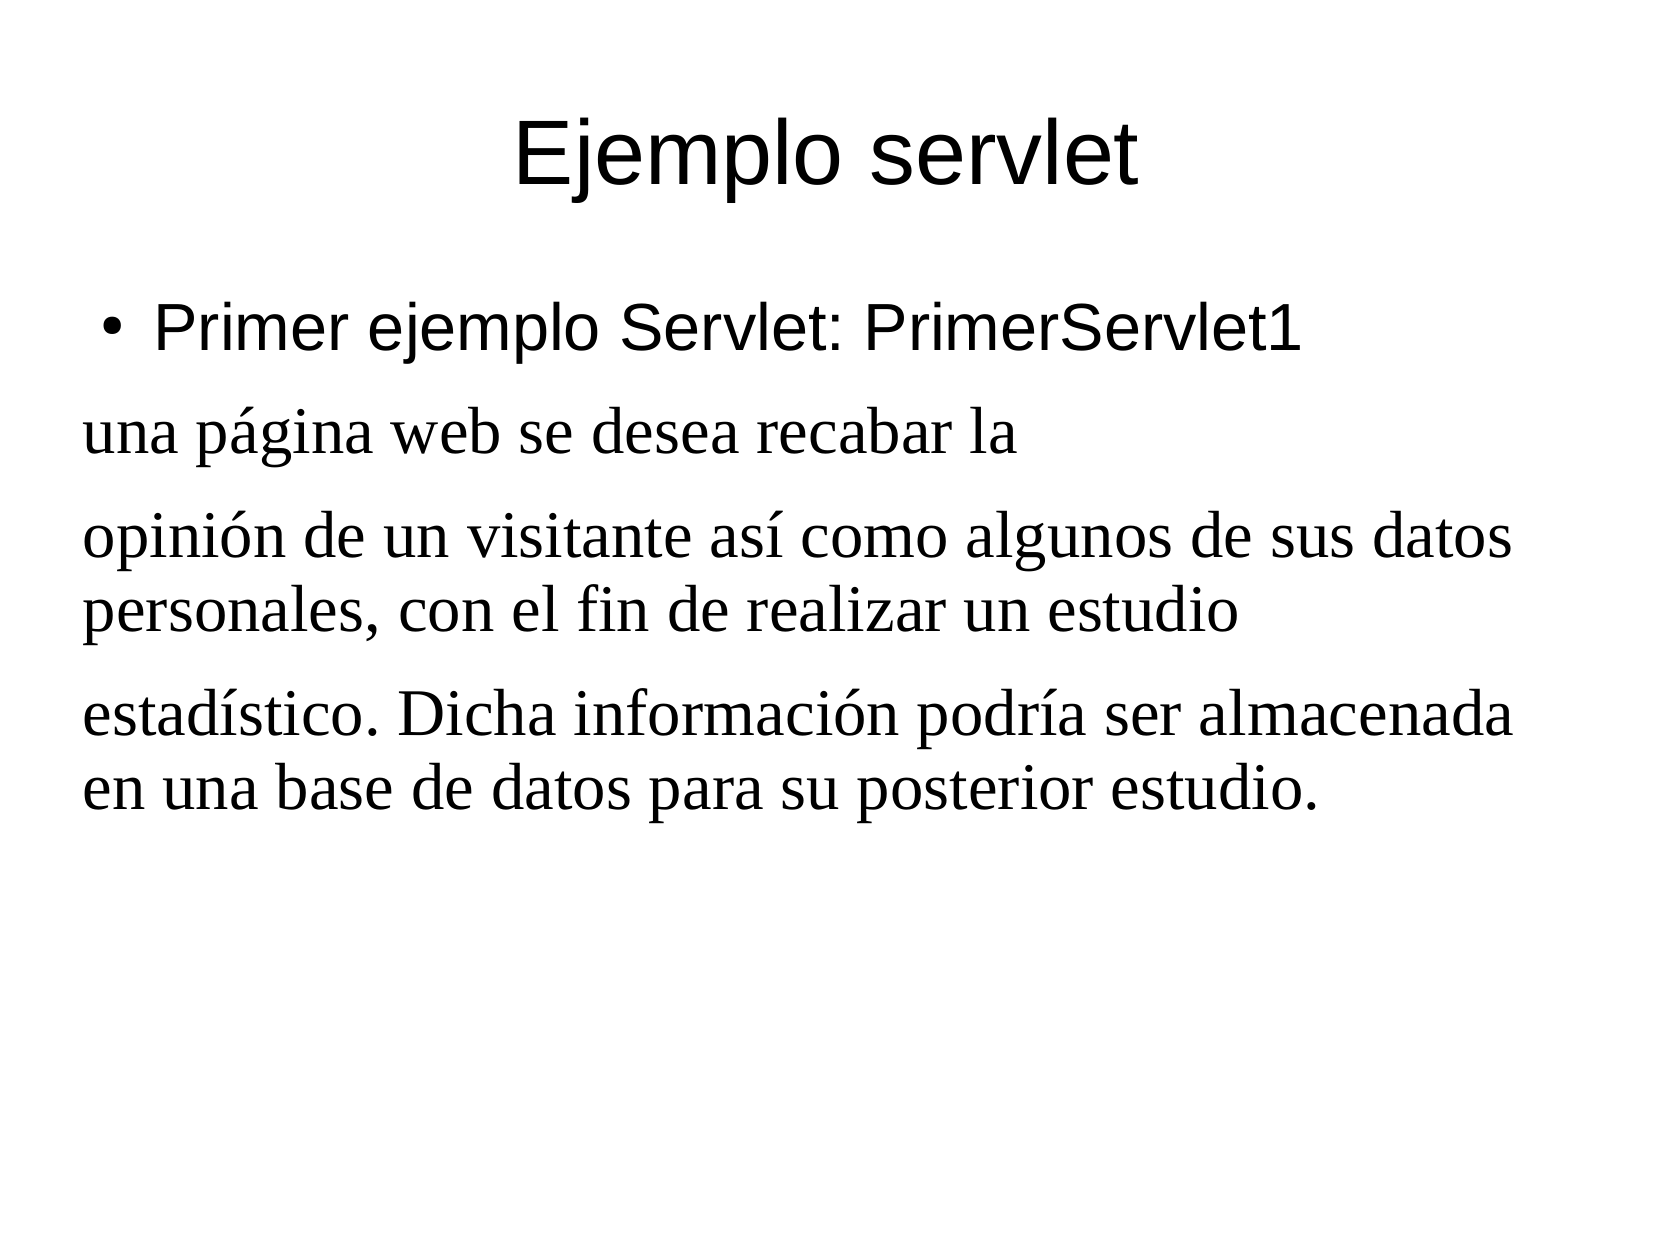

# Ejemplo servlet
Primer ejemplo Servlet: PrimerServlet1
una página web se desea recabar la
opinión de un visitante así como algunos de sus datos personales, con el fin de realizar un estudio
estadístico. Dicha información podría ser almacenada en una base de datos para su posterior estudio.